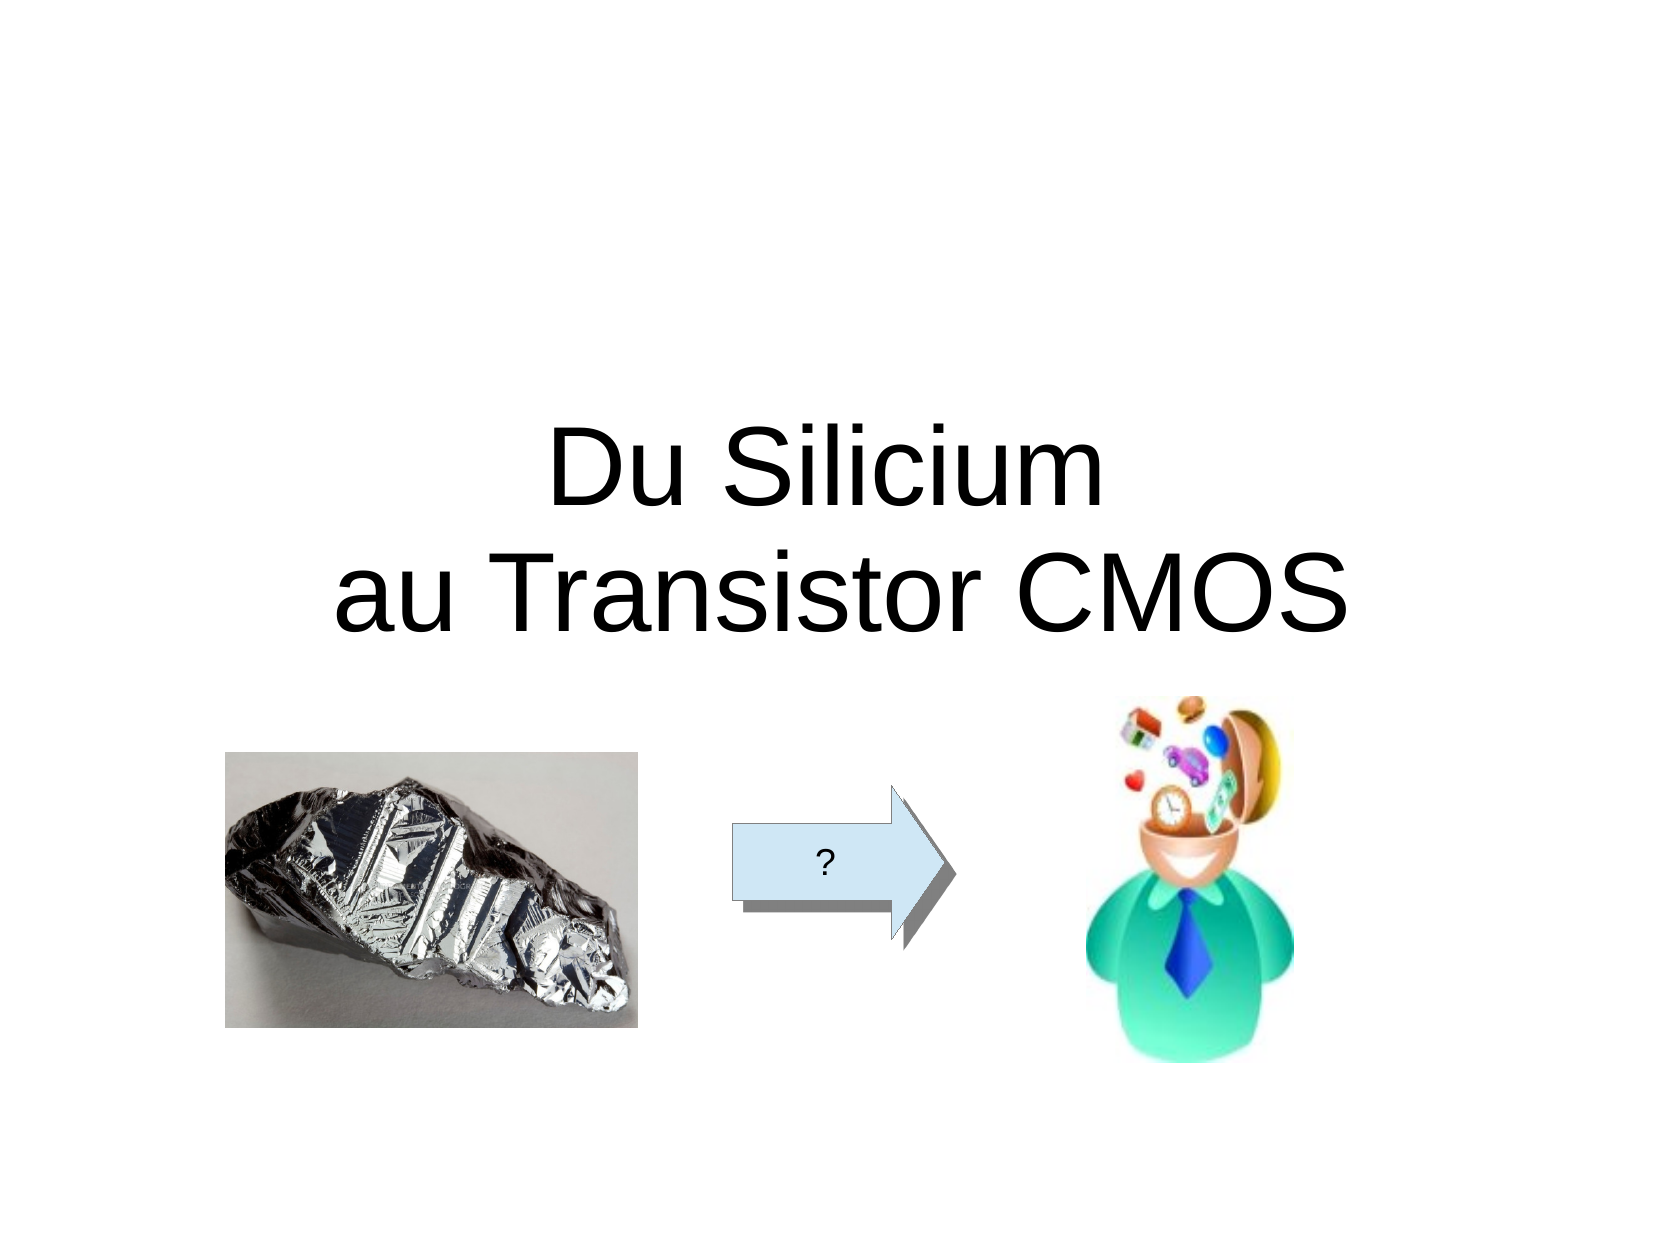

# Du Silicium
 au Transistor CMOS
?